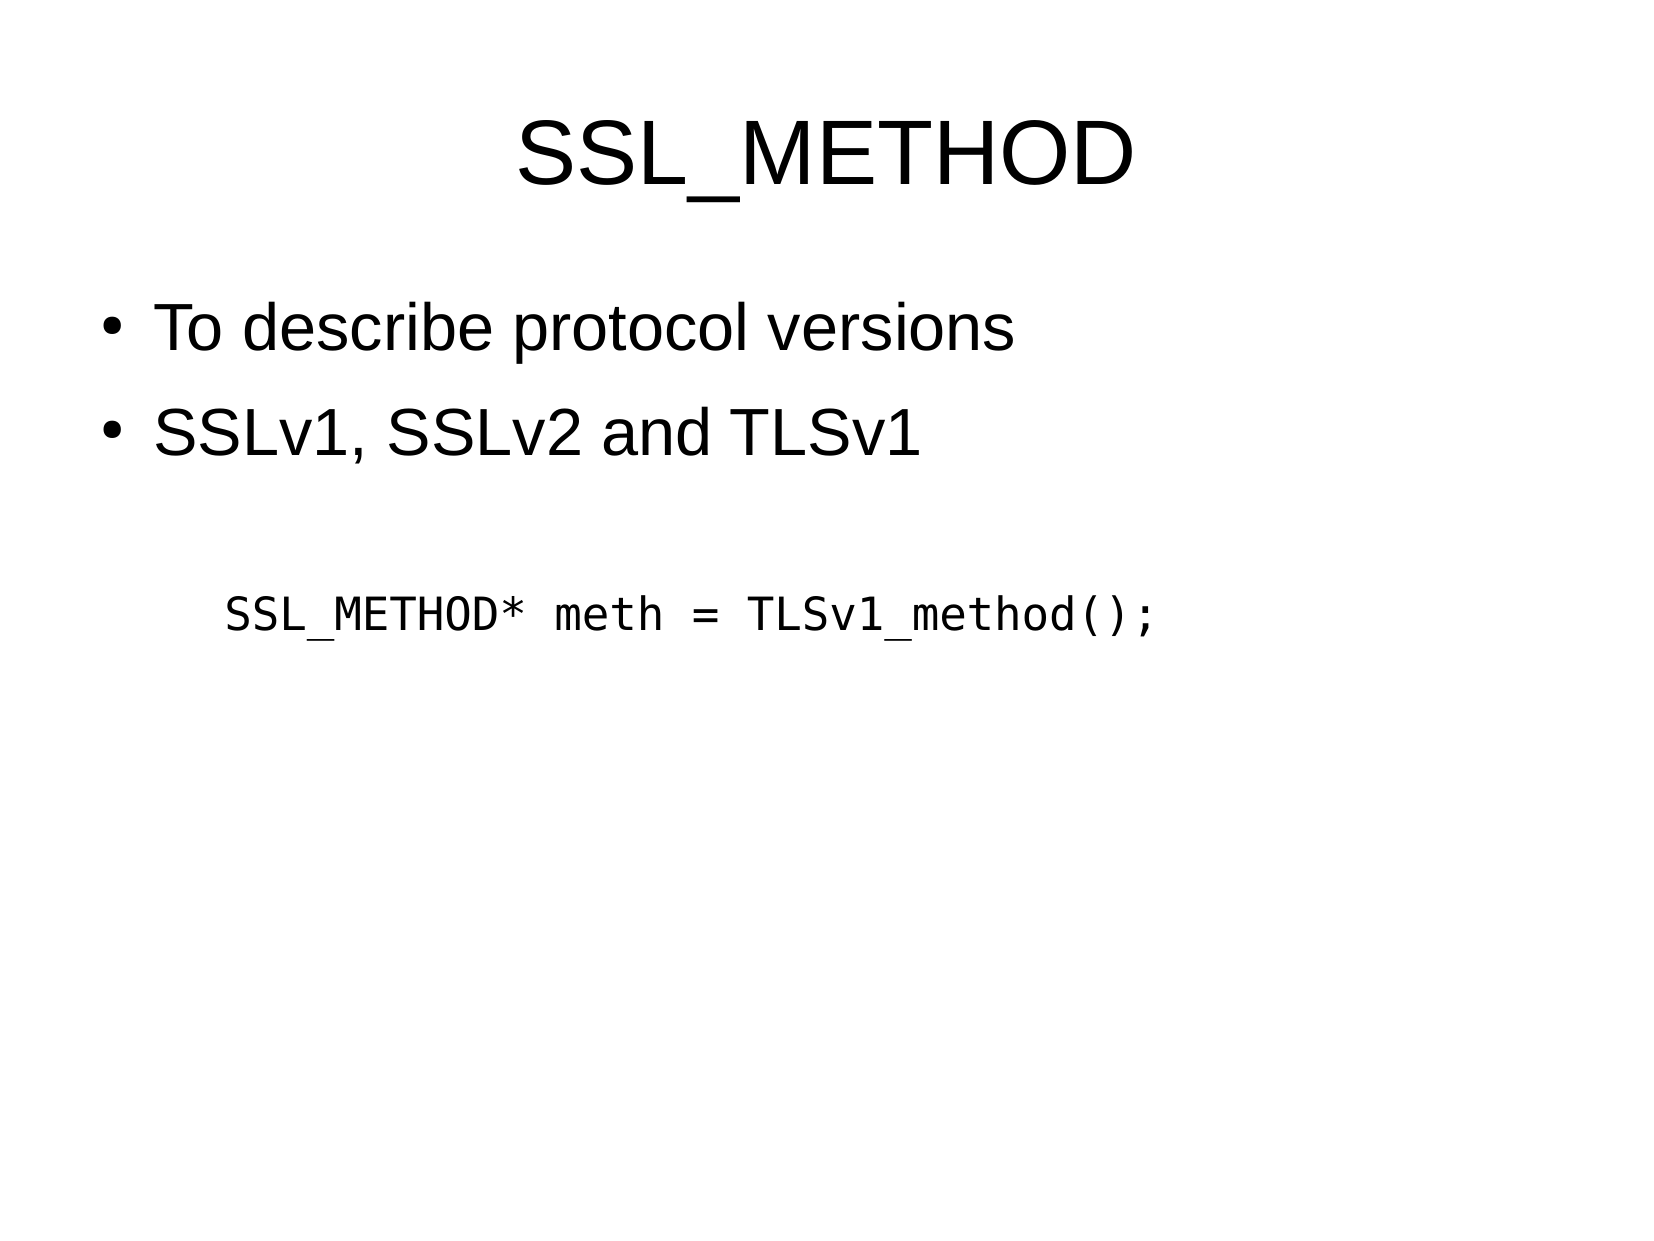

# SSL_METHOD
To describe protocol versions
SSLv1, SSLv2 and TLSv1
SSL_METHOD* meth = TLSv1_method();